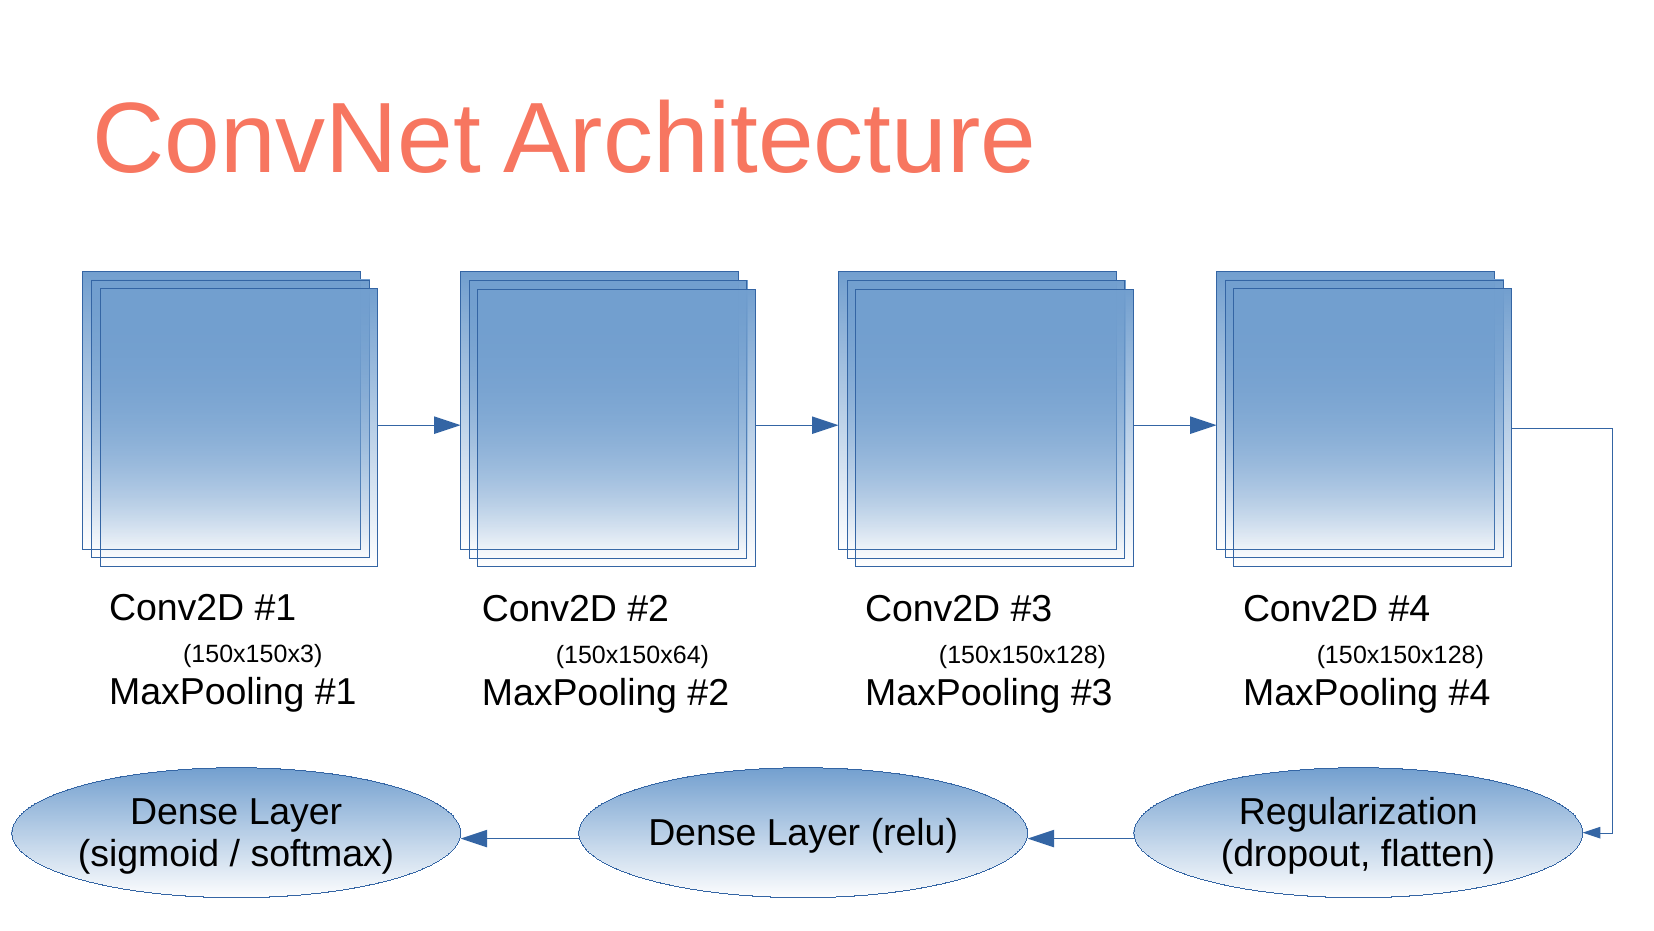

ConvNet Architecture
Conv2D #1
	(150x150x3)
MaxPooling #1
Conv2D #2
	(150x150x64)
MaxPooling #2
Conv2D #3
	(150x150x128)
MaxPooling #3
Conv2D #4
	(150x150x128)
MaxPooling #4
Dense Layer
(sigmoid / softmax)
Dense Layer (relu)
Regularization
(dropout, flatten)